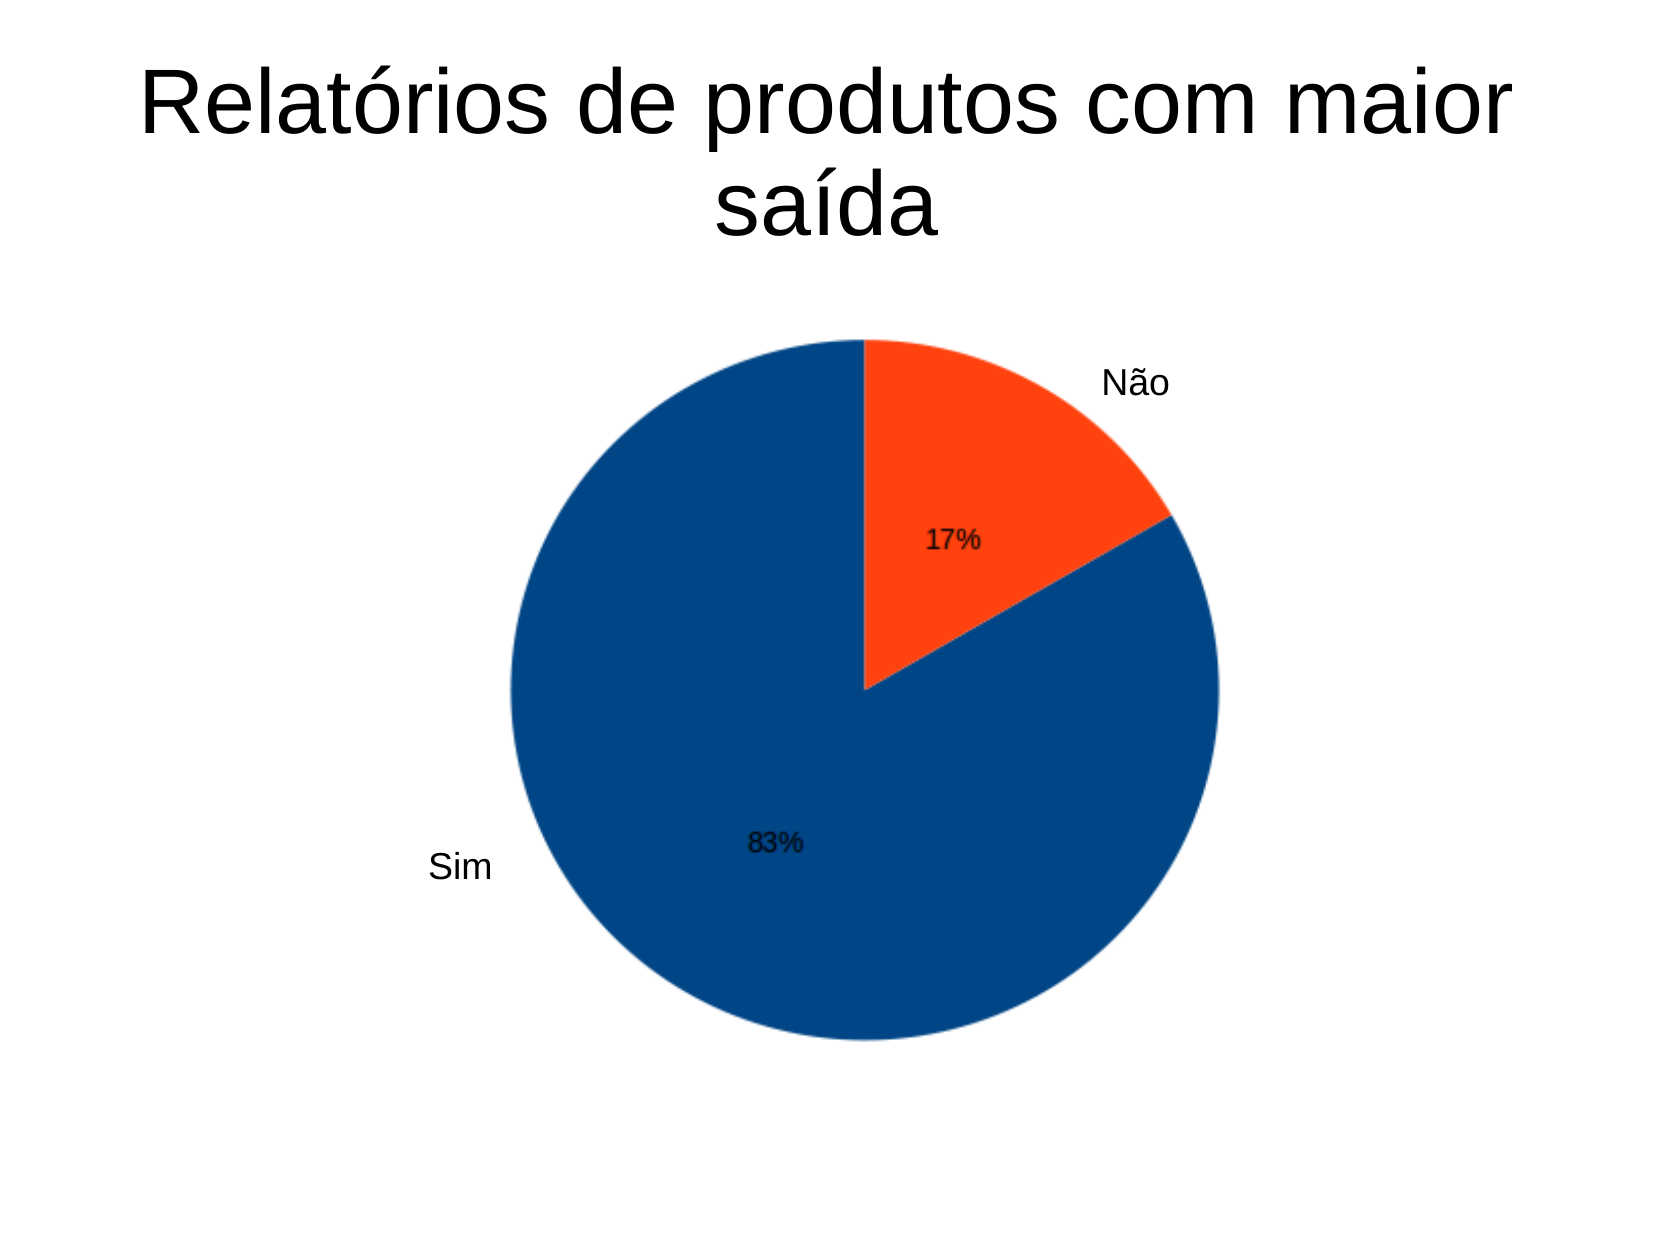

# Relatórios de produtos com maior saída
Não
Sim